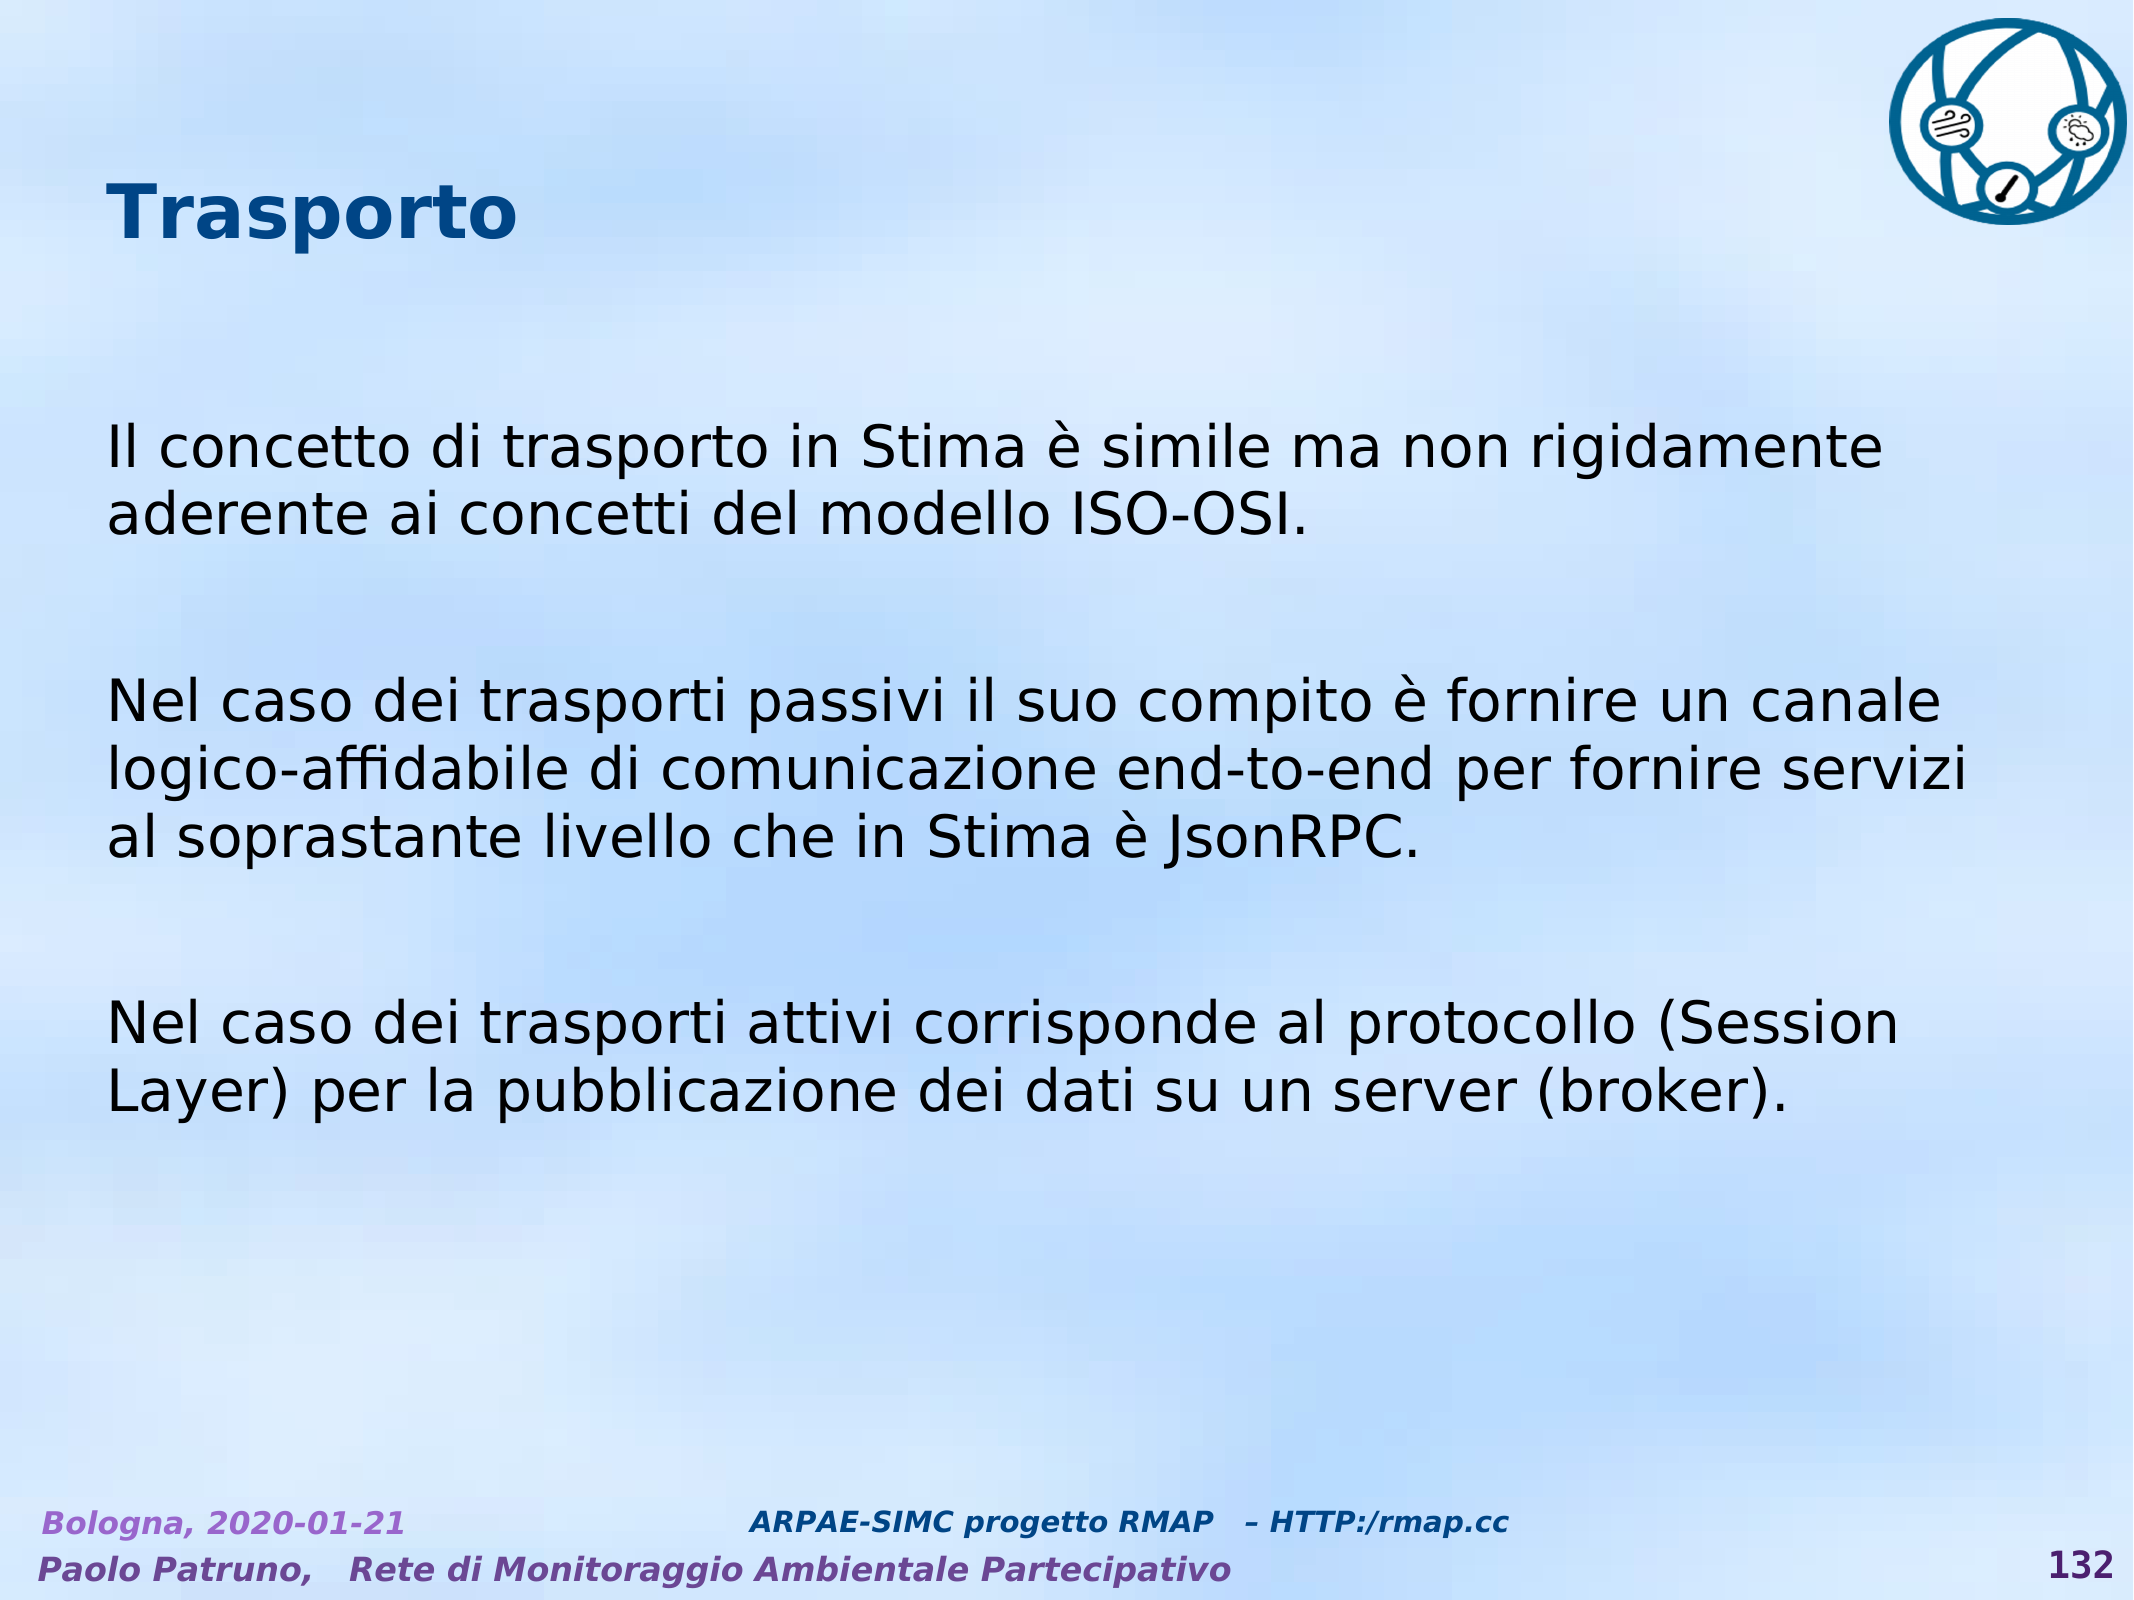

# Trasporto
Il concetto di trasporto in Stima è simile ma non rigidamente aderente ai concetti del modello ISO-OSI.
Nel caso dei trasporti passivi il suo compito è fornire un canale logico-affidabile di comunicazione end-to-end per fornire servizi al soprastante livello che in Stima è JsonRPC.
Nel caso dei trasporti attivi corrisponde al protocollo (Session Layer) per la pubblicazione dei dati su un server (broker).